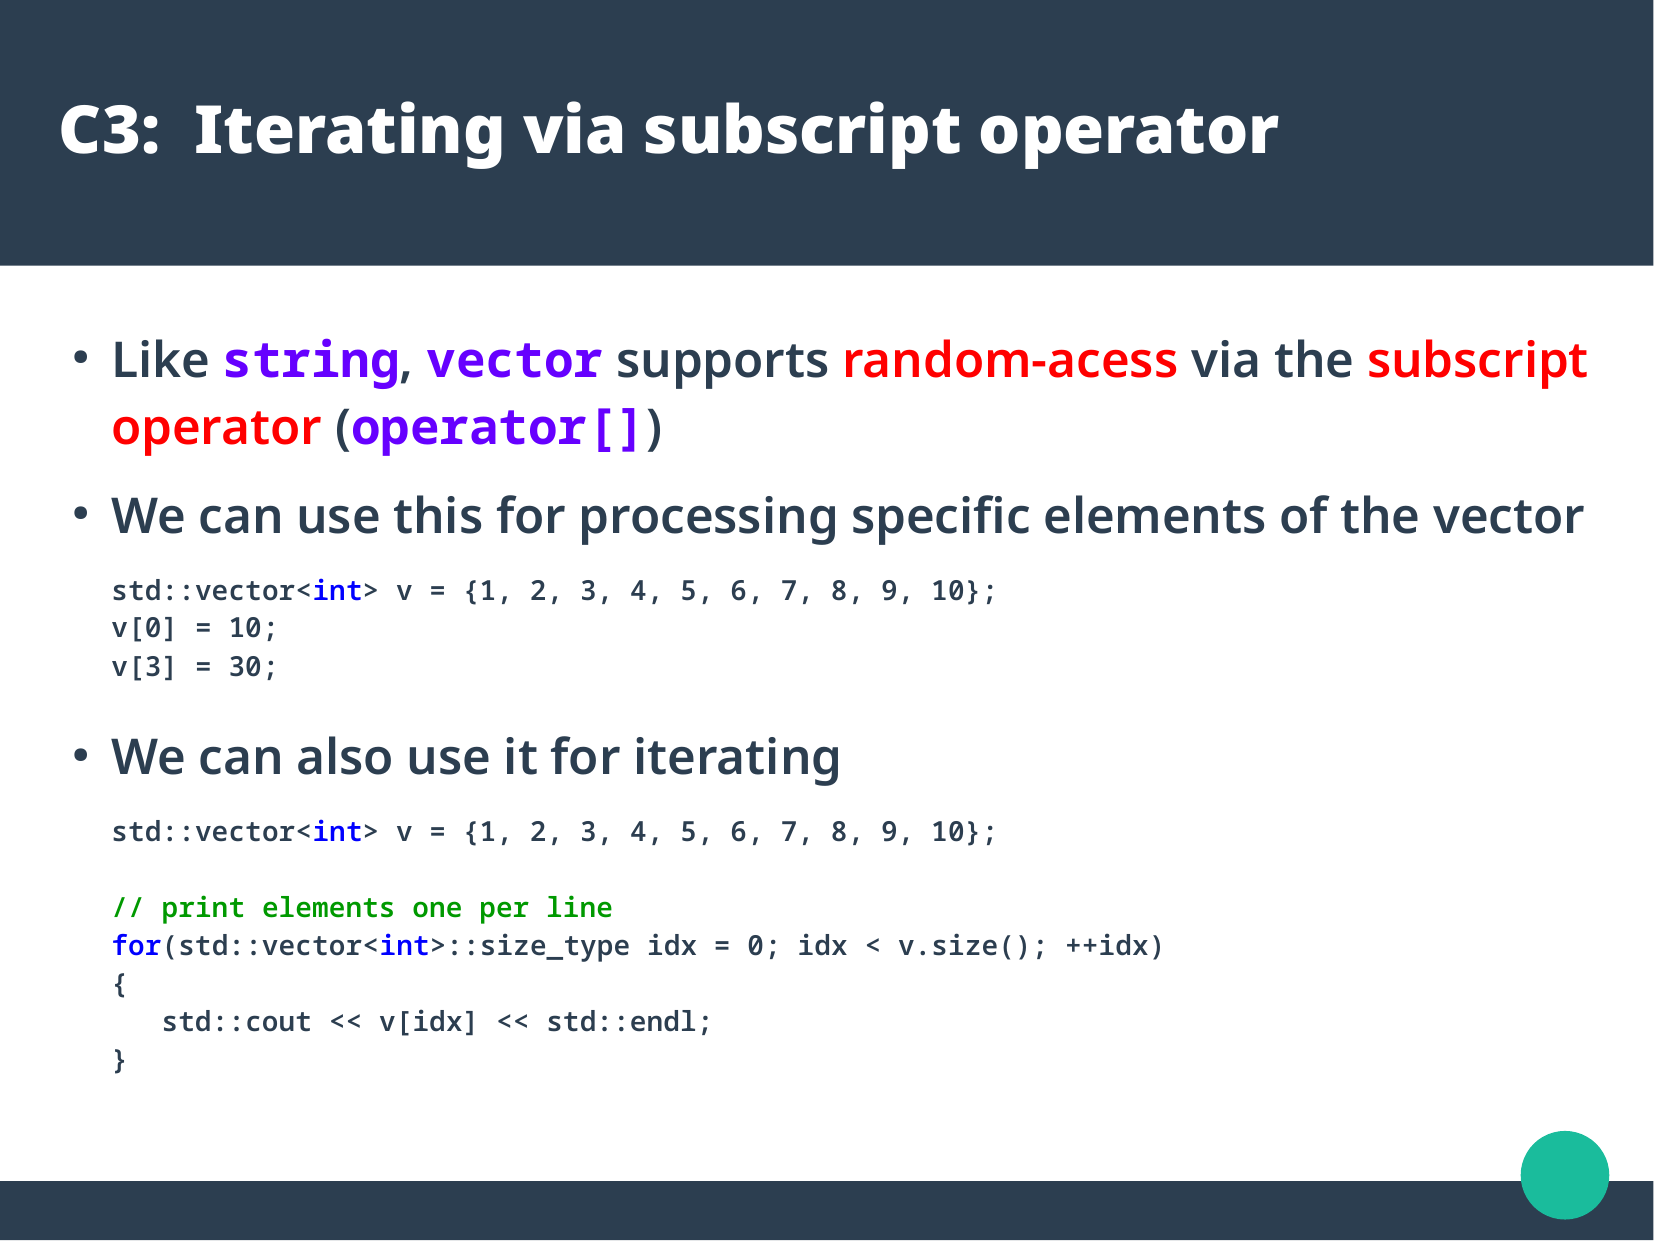

# C3: Iterating via subscript operator
Like string, vector supports random-acess via the subscript operator (operator[])
We can use this for processing specific elements of the vector
std::vector<int> v = {1, 2, 3, 4, 5, 6, 7, 8, 9, 10};
v[0] = 10;
v[3] = 30;
We can also use it for iterating
std::vector<int> v = {1, 2, 3, 4, 5, 6, 7, 8, 9, 10};
// print elements one per line
for(std::vector<int>::size_type idx = 0; idx < v.size(); ++idx)
{
 std::cout << v[idx] << std::endl;
}